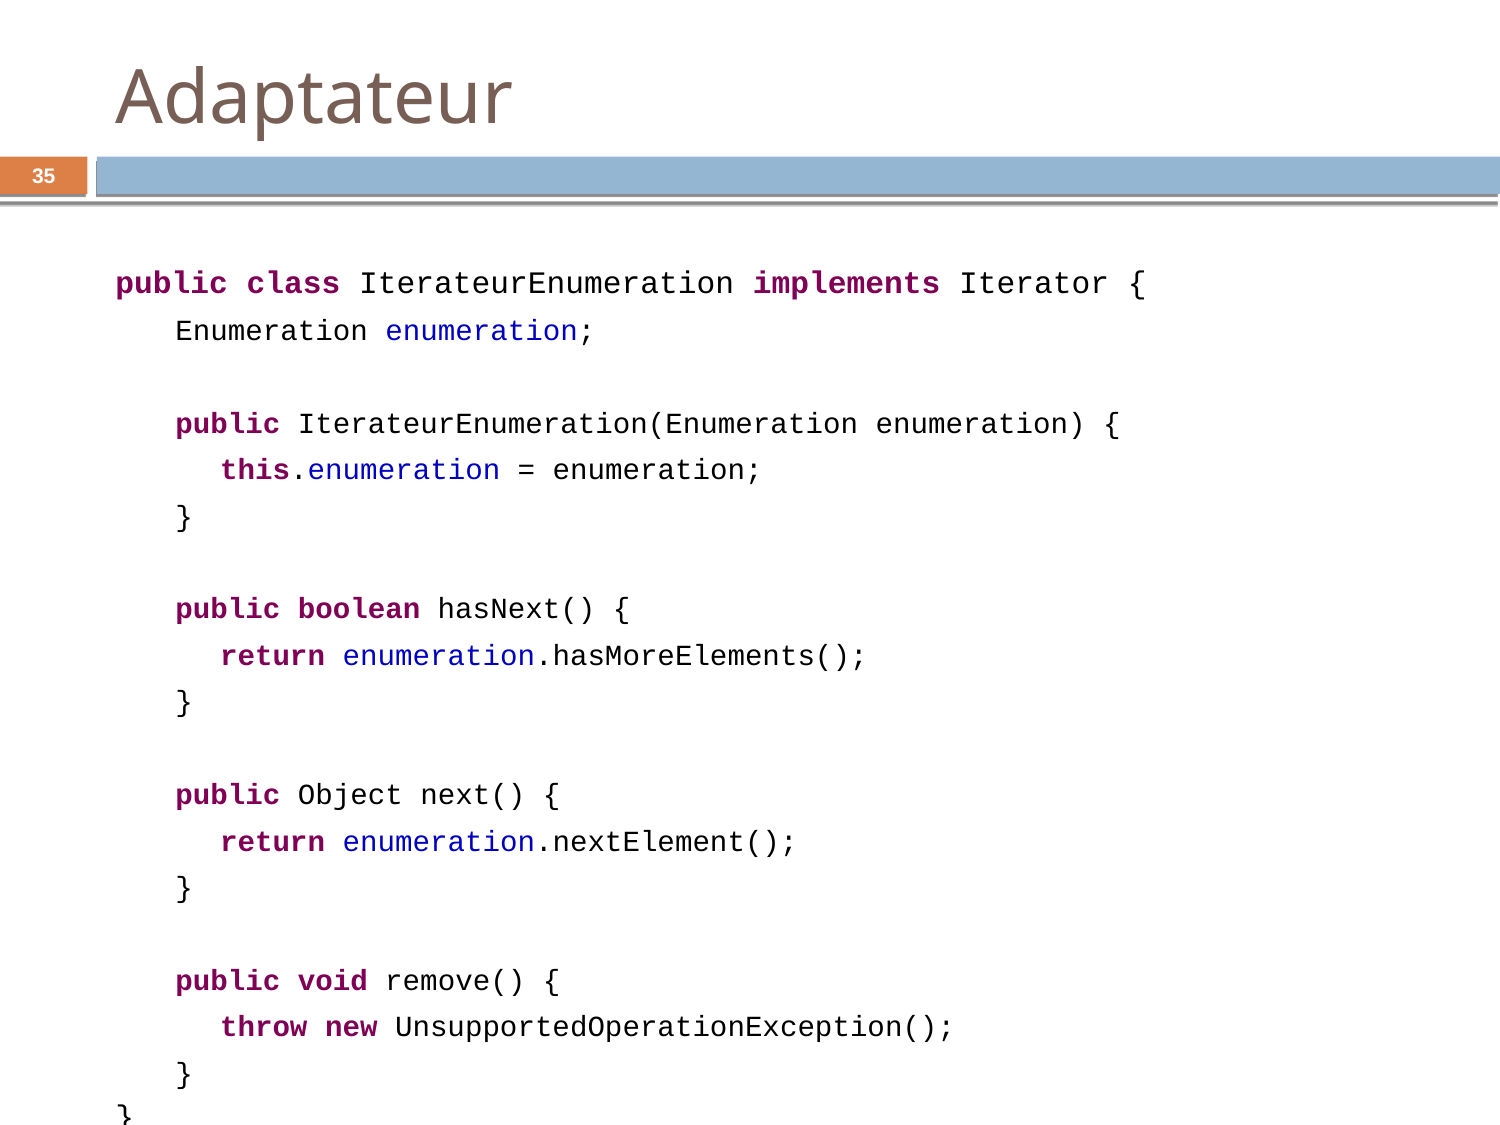

# Adaptateur
public class IterateurEnumeration implements Iterator {
Enumeration enumeration;
public IterateurEnumeration(Enumeration enumeration) {
	this.enumeration = enumeration;
}
public boolean hasNext() {
	return enumeration.hasMoreElements();
}
public Object next() {
	return enumeration.nextElement();
}
public void remove() {
	throw new UnsupportedOperationException();
}
}